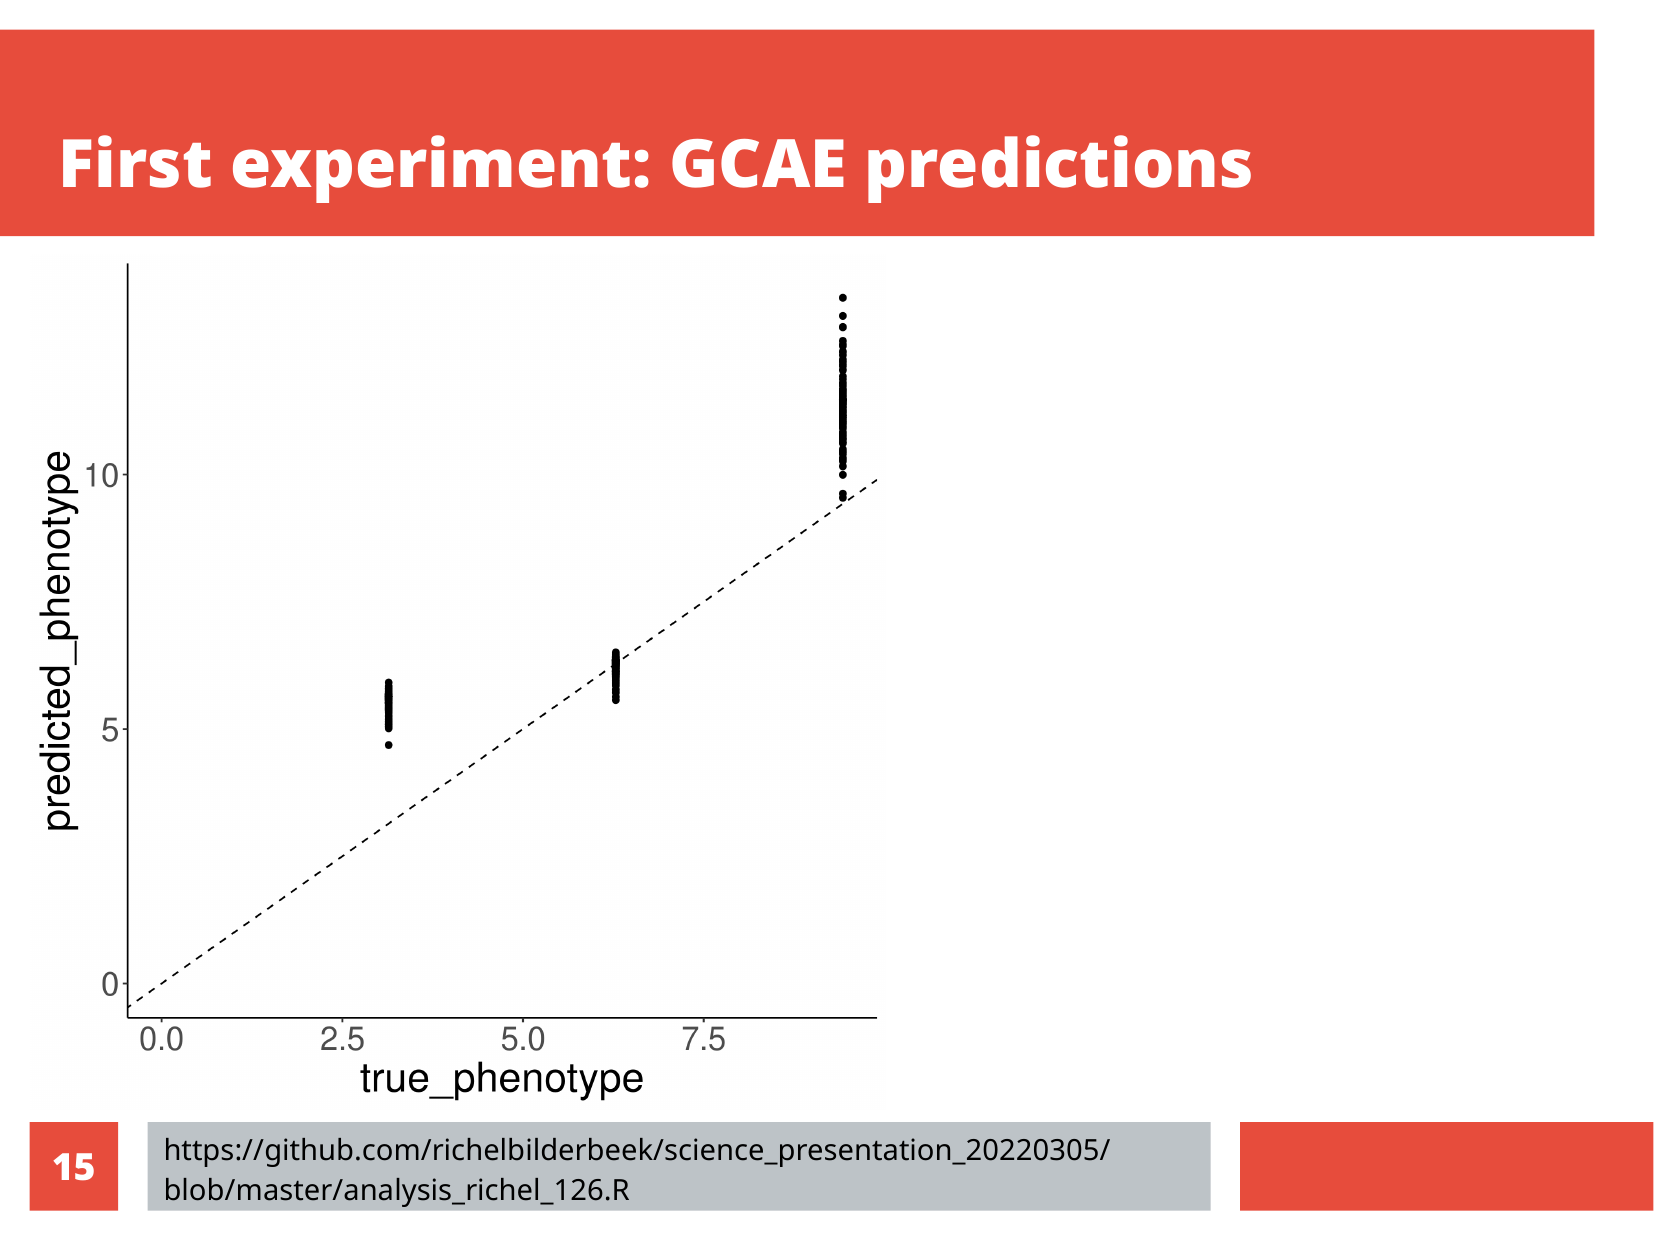

# First experiment: GCAE predictions
15
https://github.com/richelbilderbeek/science_presentation_20220305/blob/master/analysis_richel_126.R